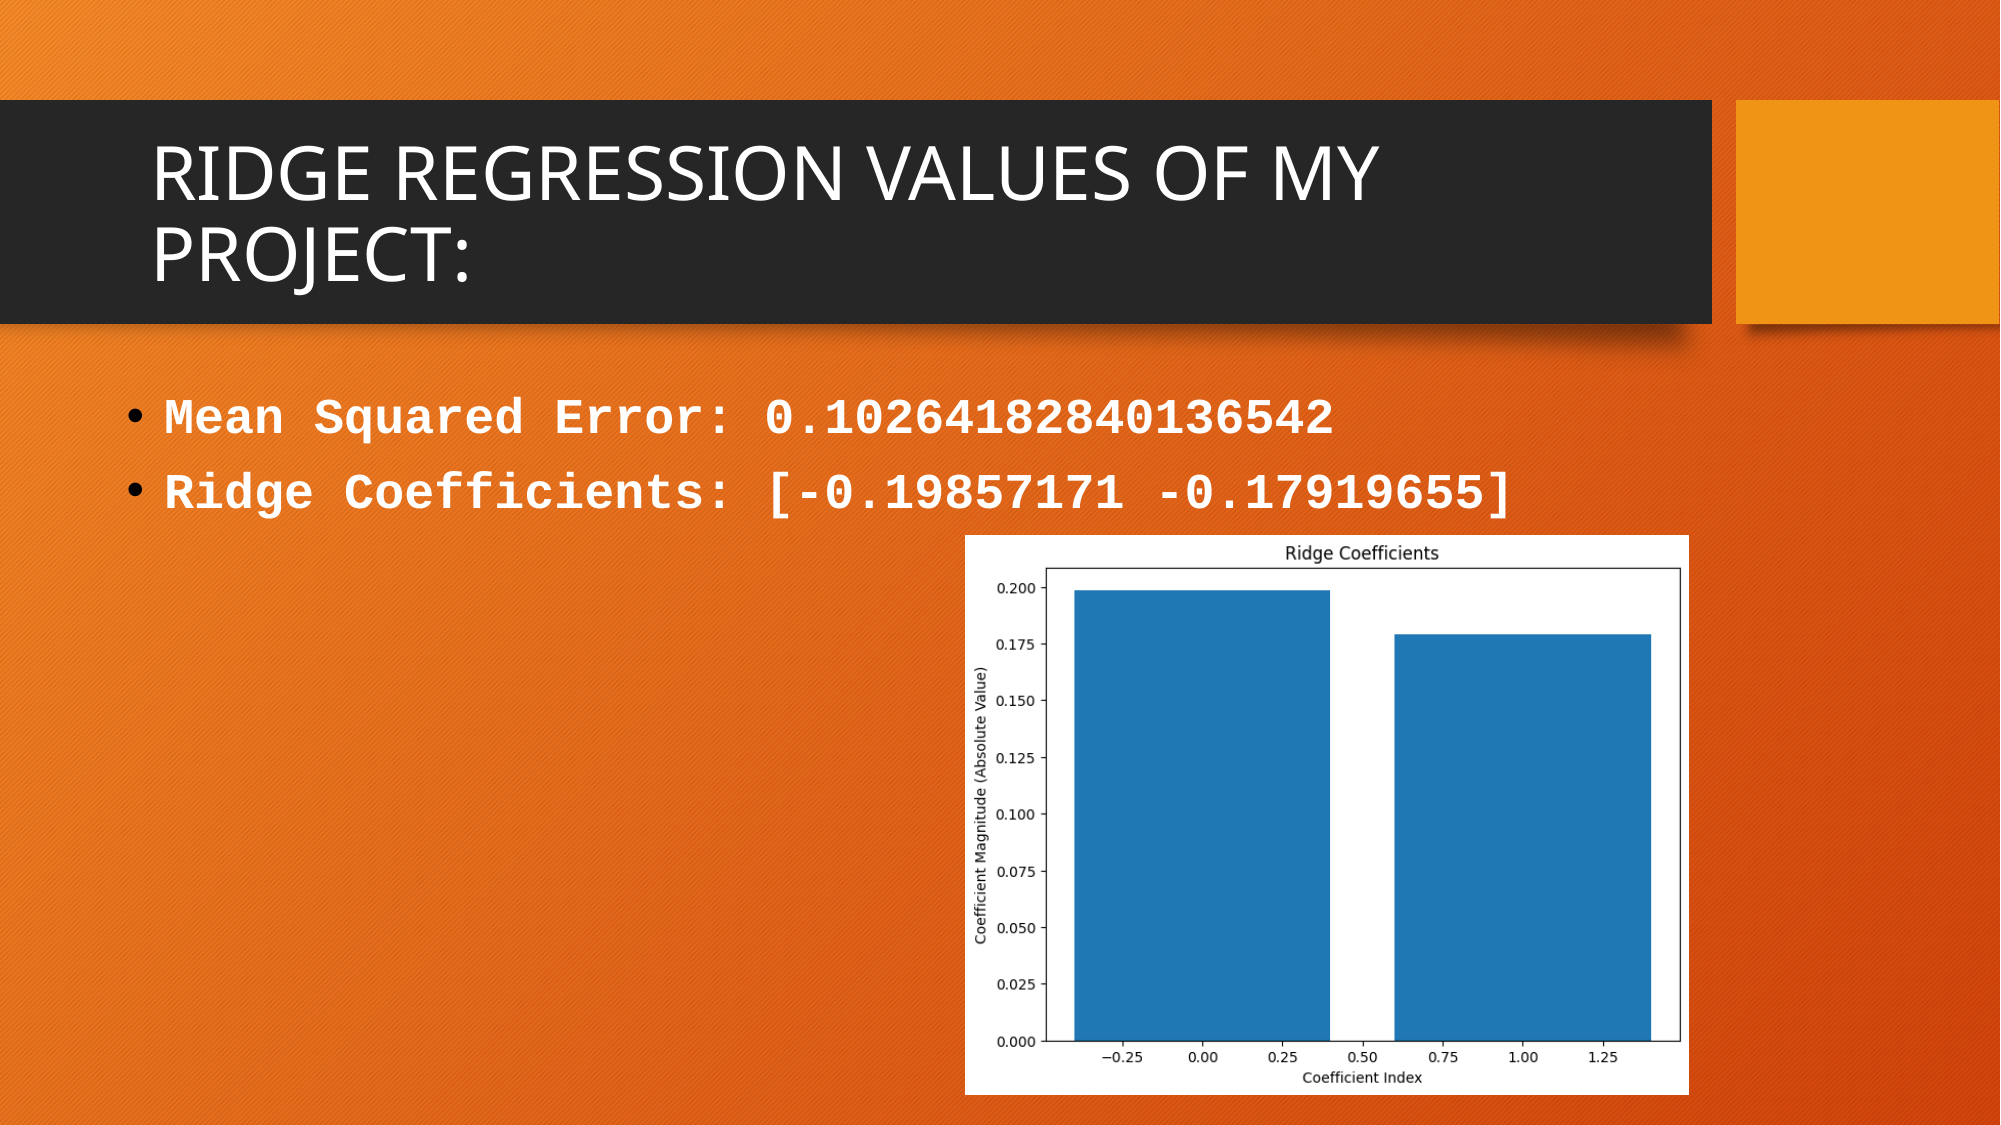

# RIDGE REGRESSION VALUES OF MY PROJECT:
Mean Squared Error: 0.10264182840136542
Ridge Coefficients: [-0.19857171 -0.17919655]